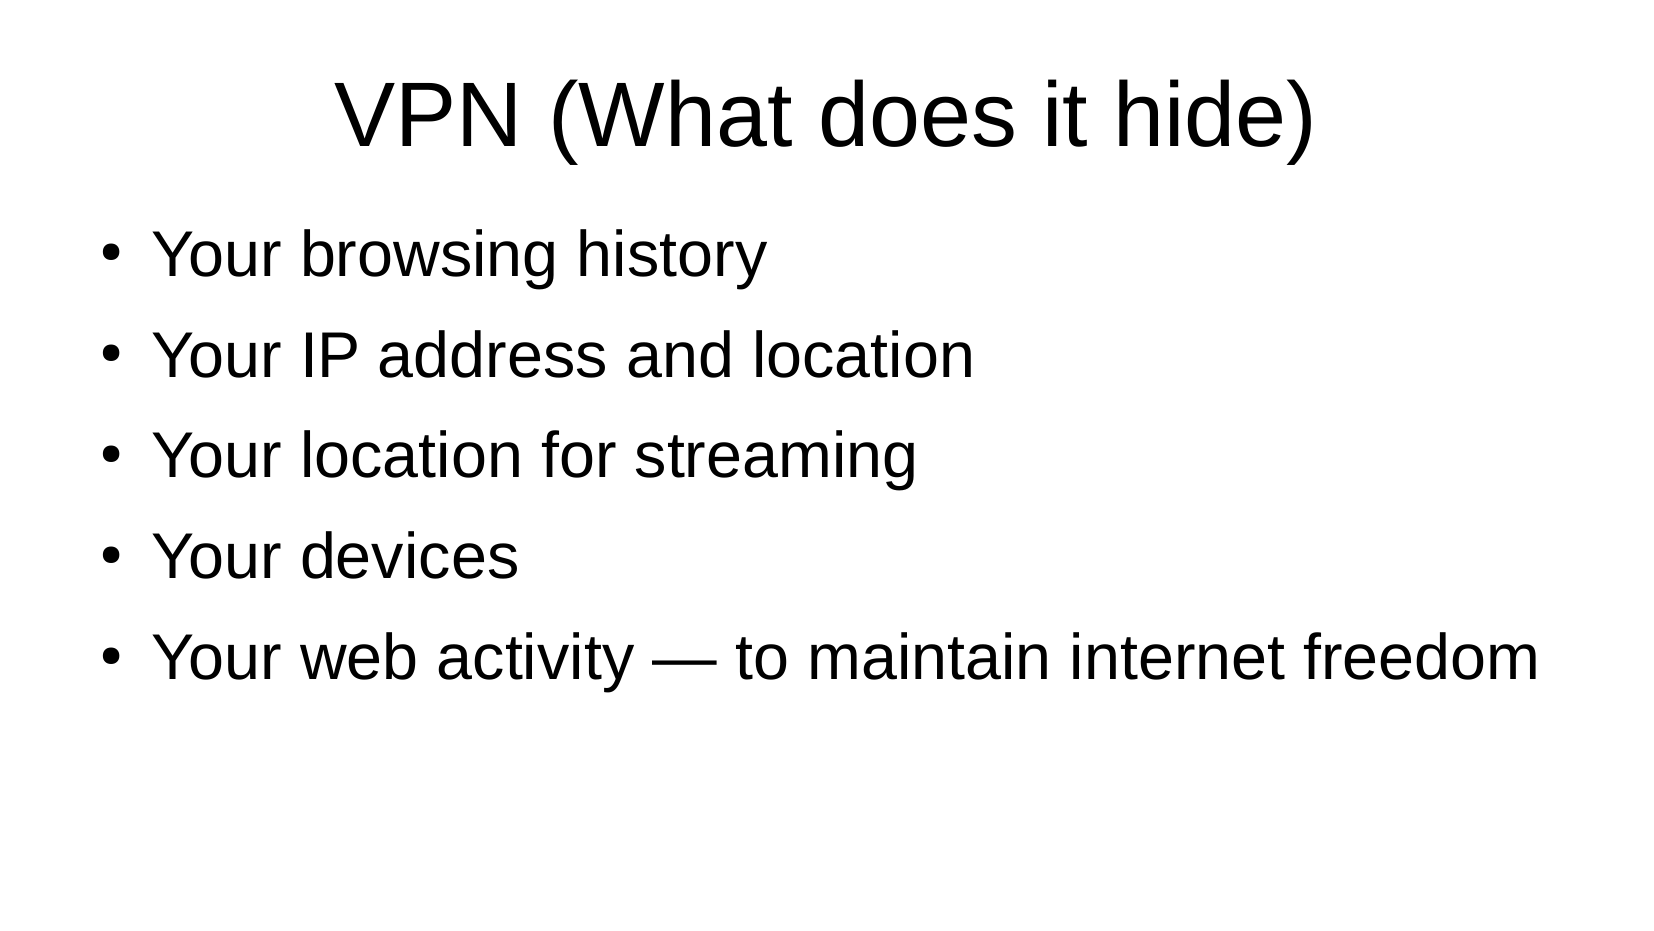

# VPN (What does it hide)
Your browsing history
Your IP address and location
Your location for streaming
Your devices
Your web activity — to maintain internet freedom